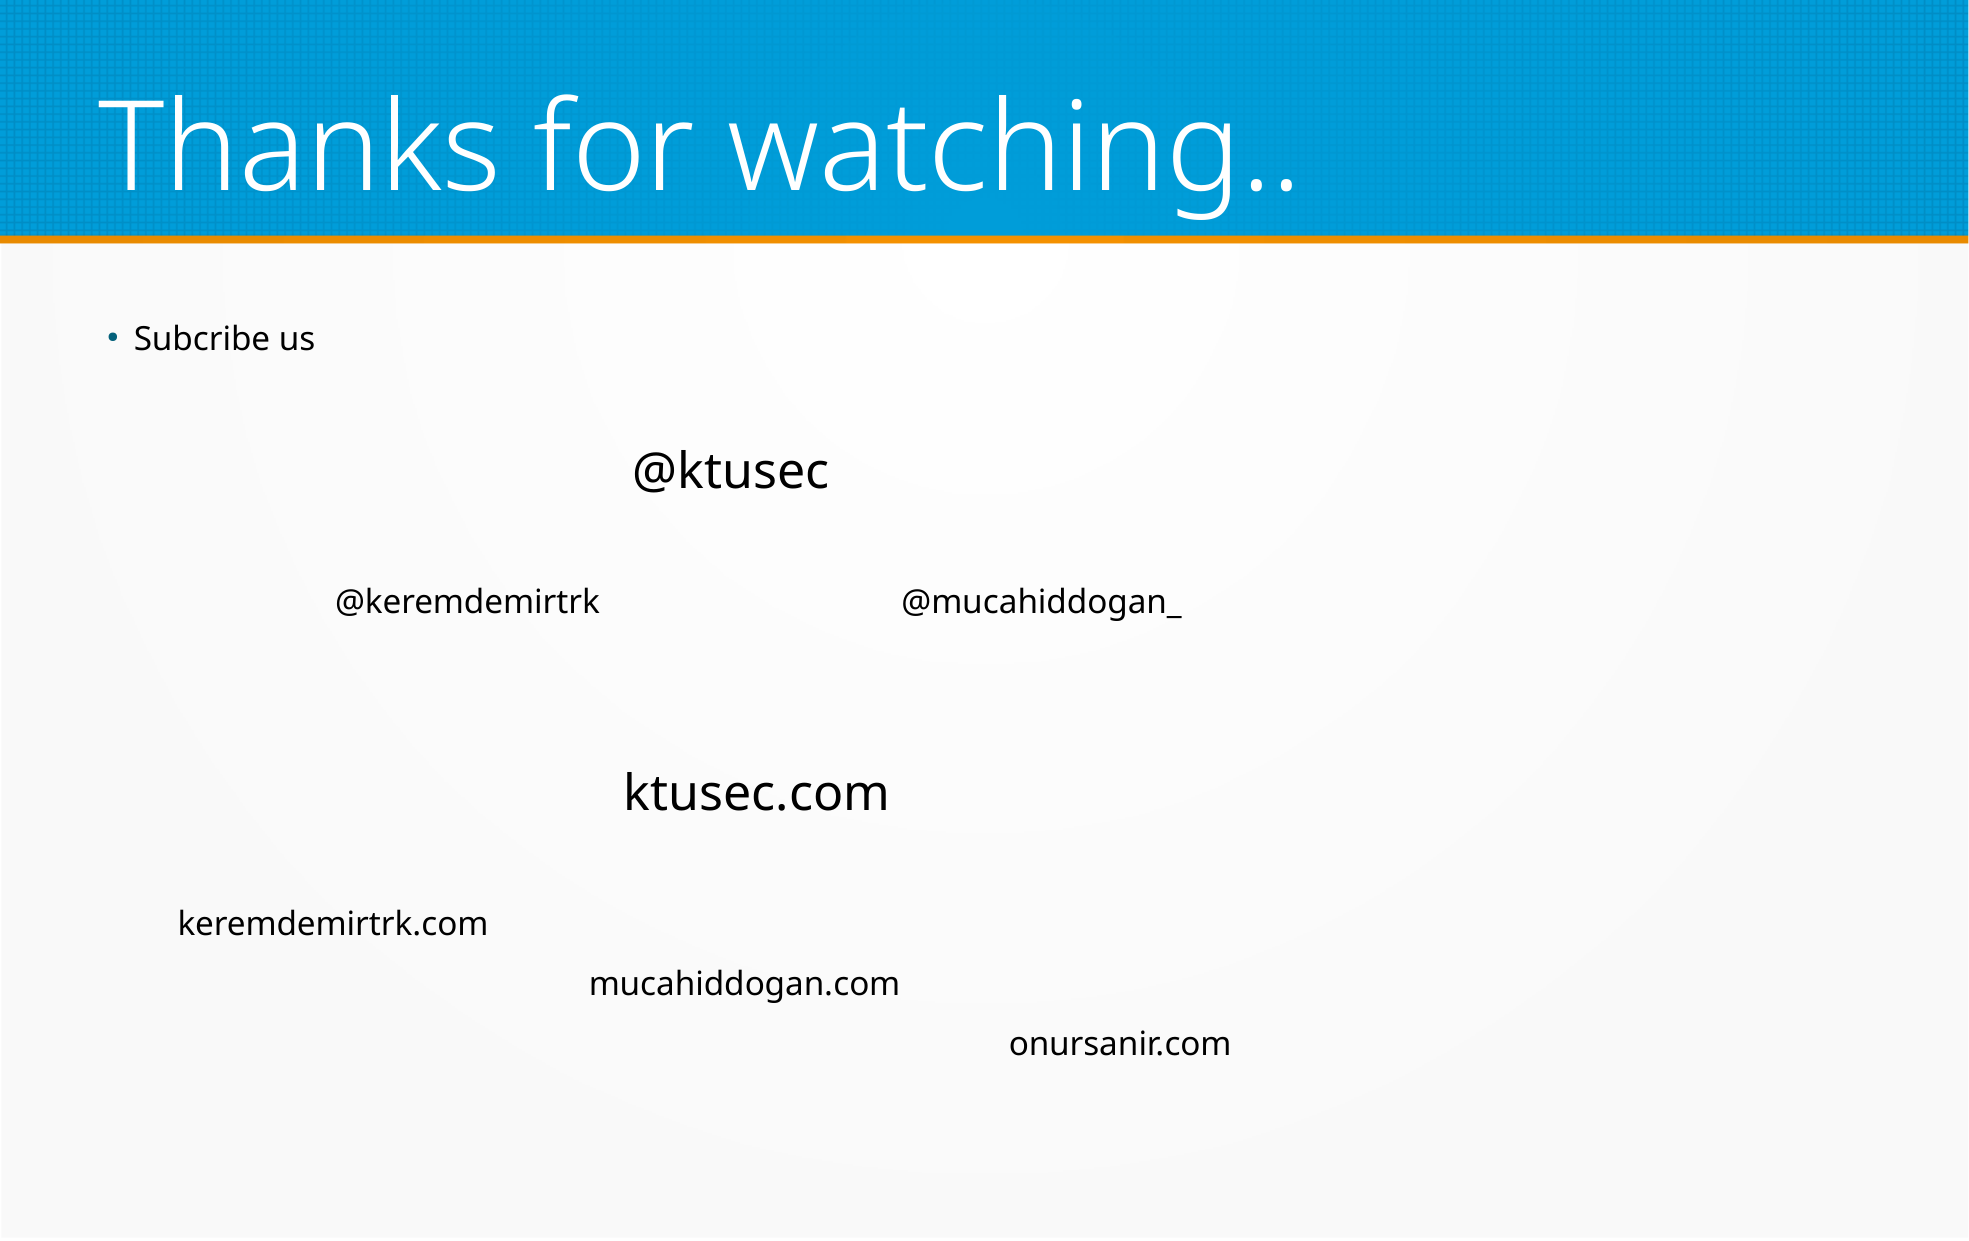

# Thanks for watching..
Subcribe us
 @ktusec
 @keremdemirtrk 			 	@mucahiddogan_
 ktusec.com
 keremdemirtrk.com
 mucahiddogan.com
 onursanir.com